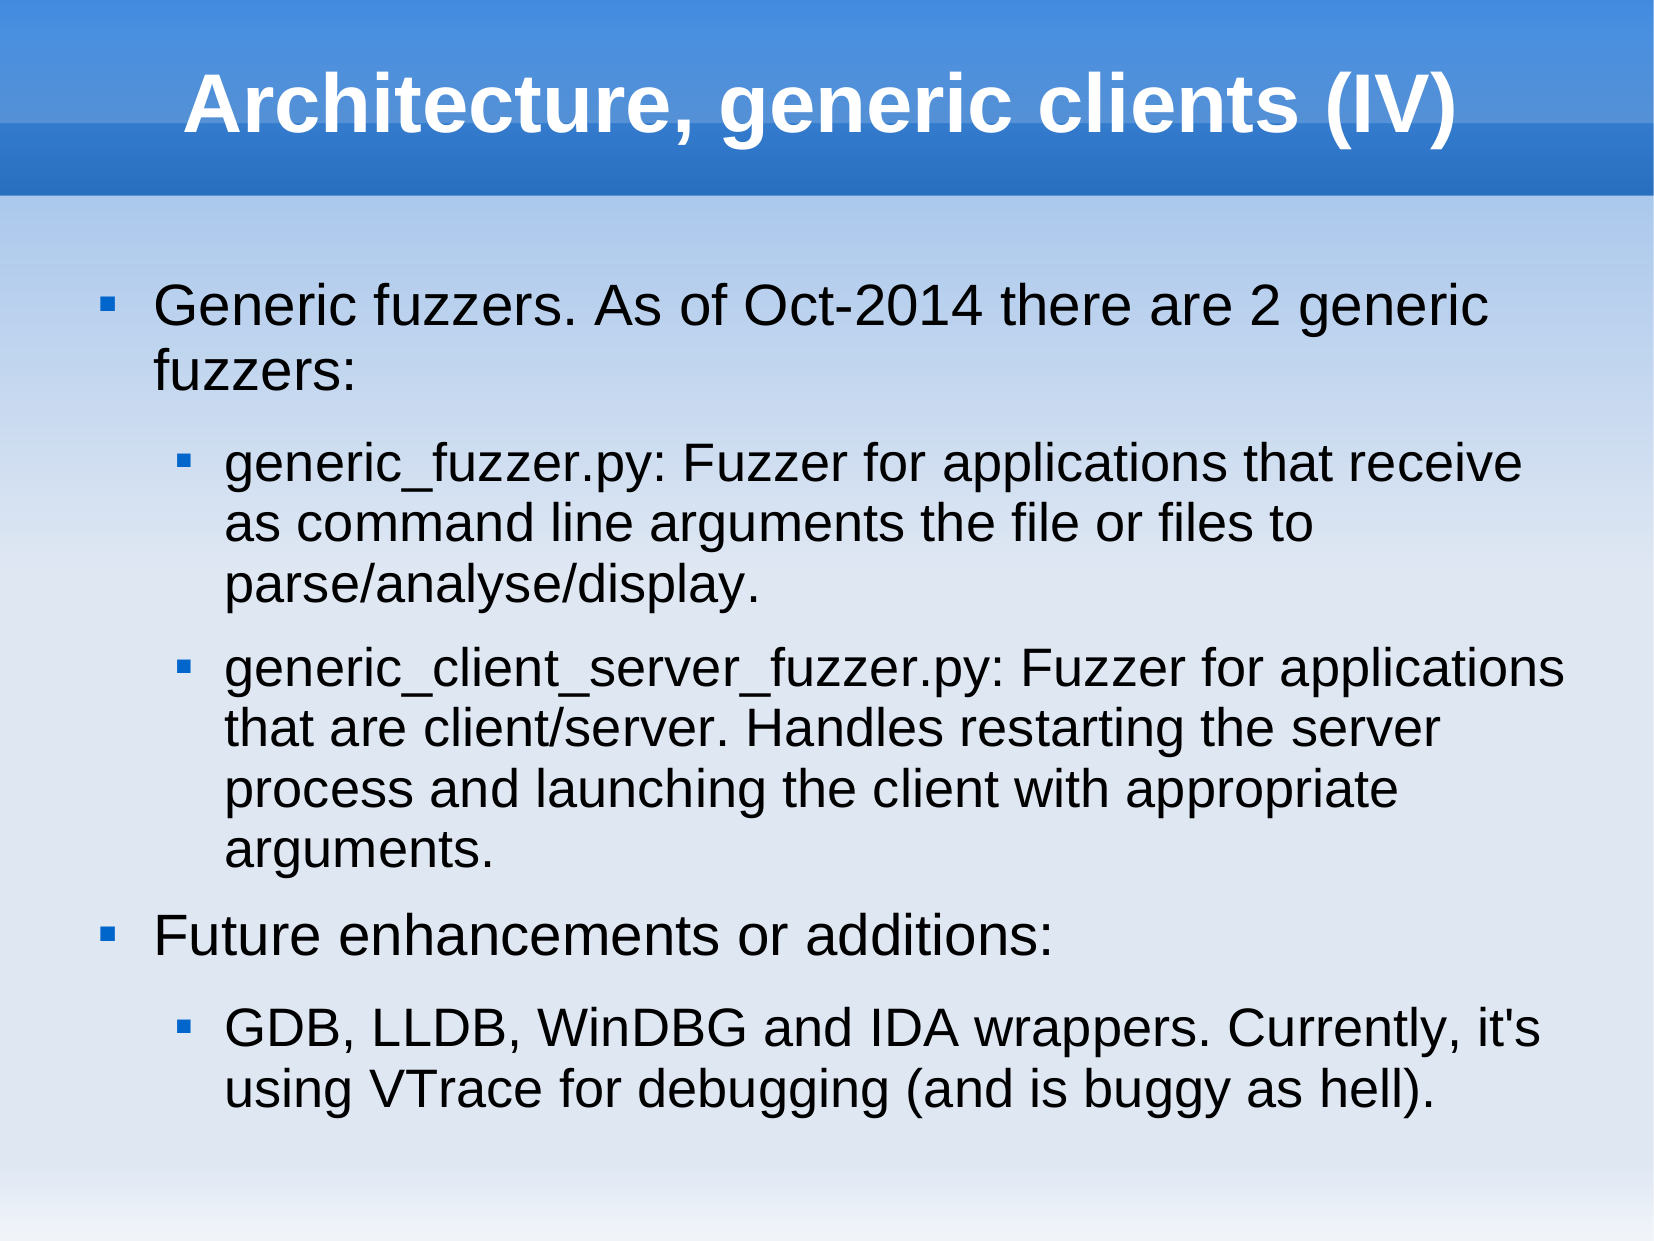

# Architecture, generic clients (IV)
Generic fuzzers. As of Oct-2014 there are 2 generic fuzzers:
generic_fuzzer.py: Fuzzer for applications that receive as command line arguments the file or files to parse/analyse/display.
generic_client_server_fuzzer.py: Fuzzer for applications that are client/server. Handles restarting the server process and launching the client with appropriate arguments.
Future enhancements or additions:
GDB, LLDB, WinDBG and IDA wrappers. Currently, it's using VTrace for debugging (and is buggy as hell).